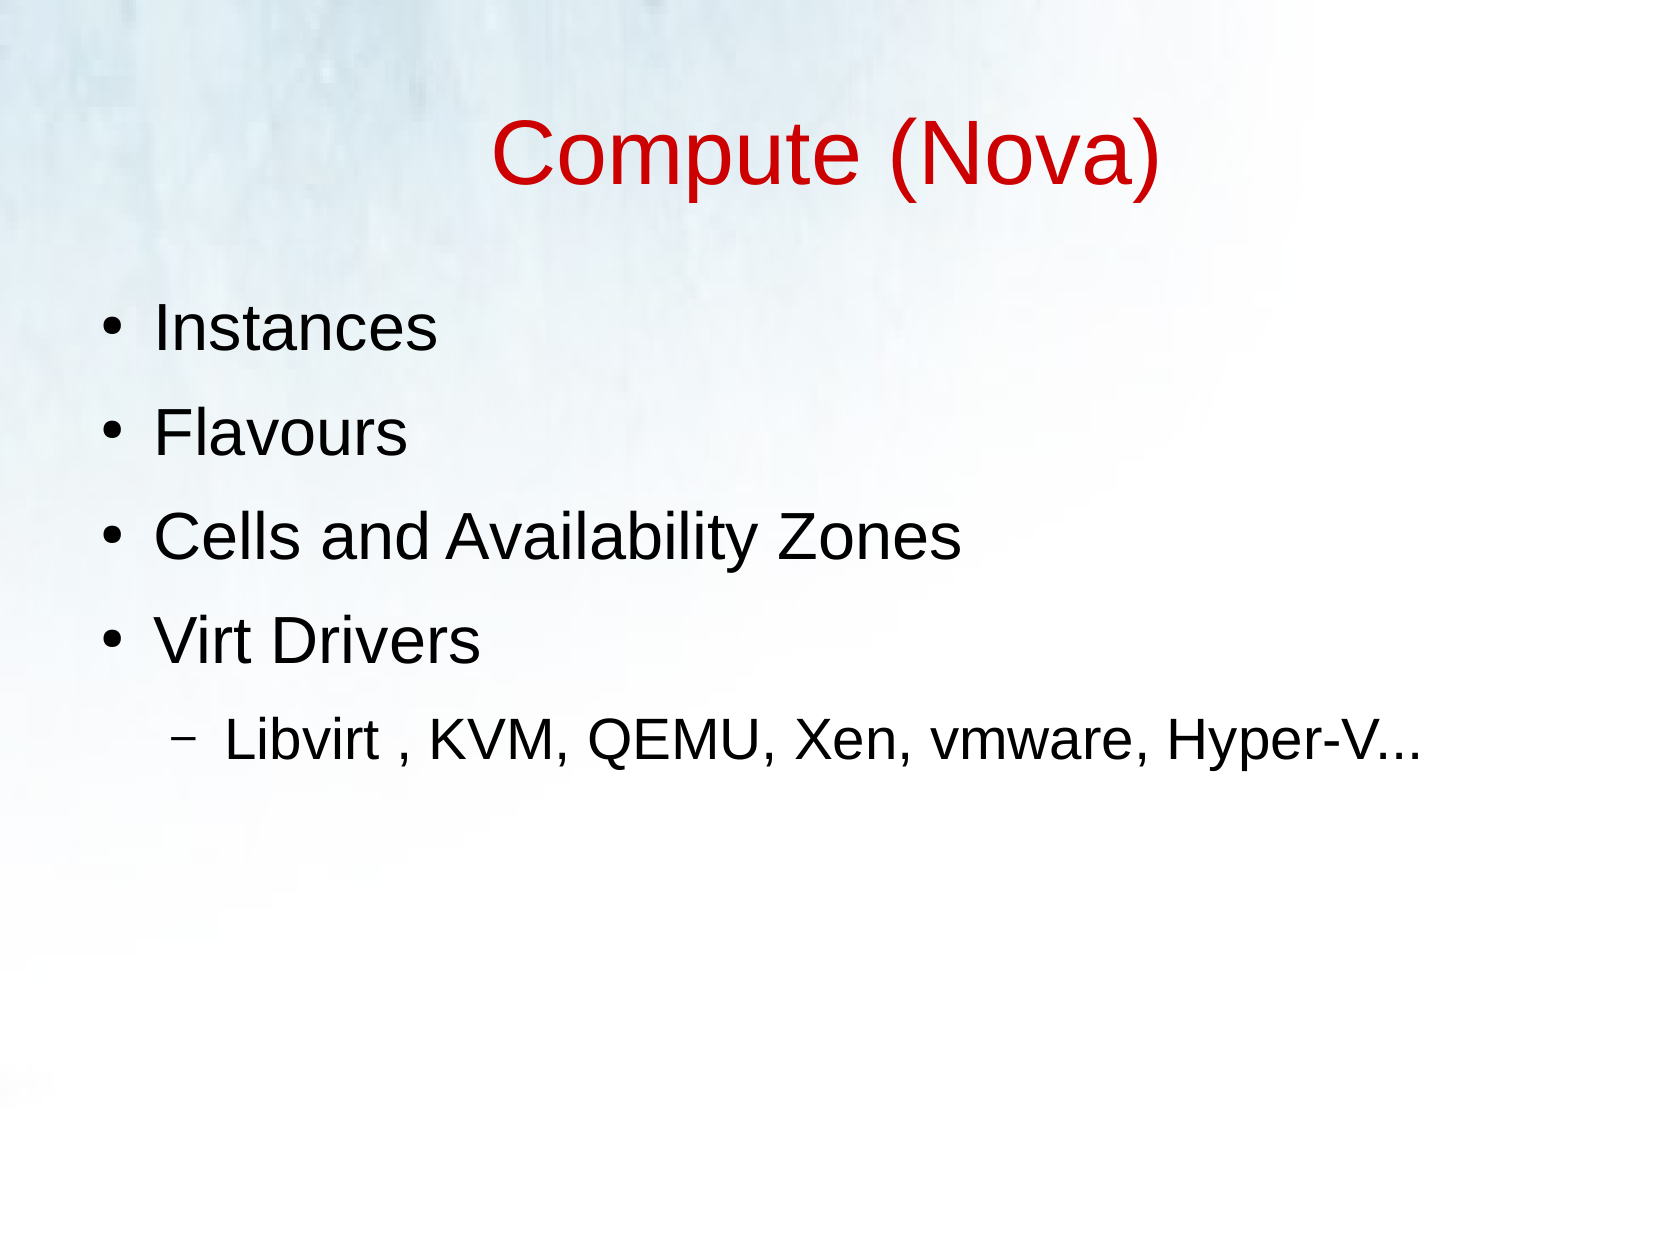

# Compute (Nova)
Instances
Flavours
Cells and Availability Zones
Virt Drivers
Libvirt , KVM, QEMU, Xen, vmware, Hyper-V...